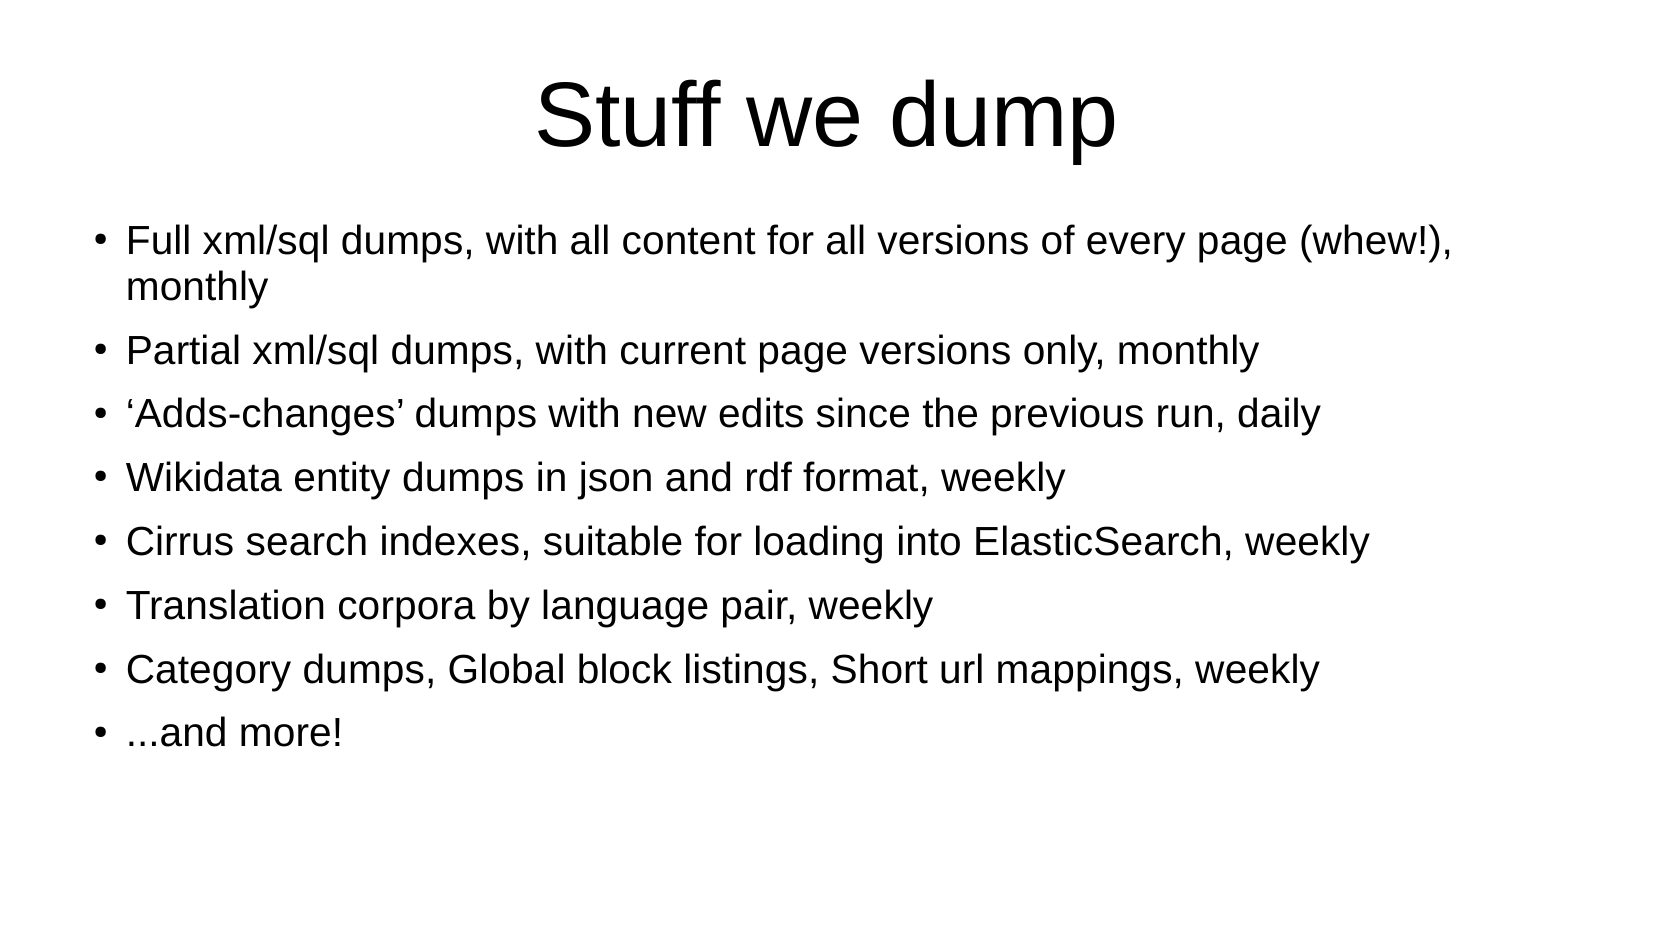

# Stuff we dump
Full xml/sql dumps, with all content for all versions of every page (whew!), monthly
Partial xml/sql dumps, with current page versions only, monthly
‘Adds-changes’ dumps with new edits since the previous run, daily
Wikidata entity dumps in json and rdf format, weekly
Cirrus search indexes, suitable for loading into ElasticSearch, weekly
Translation corpora by language pair, weekly
Category dumps, Global block listings, Short url mappings, weekly
...and more!